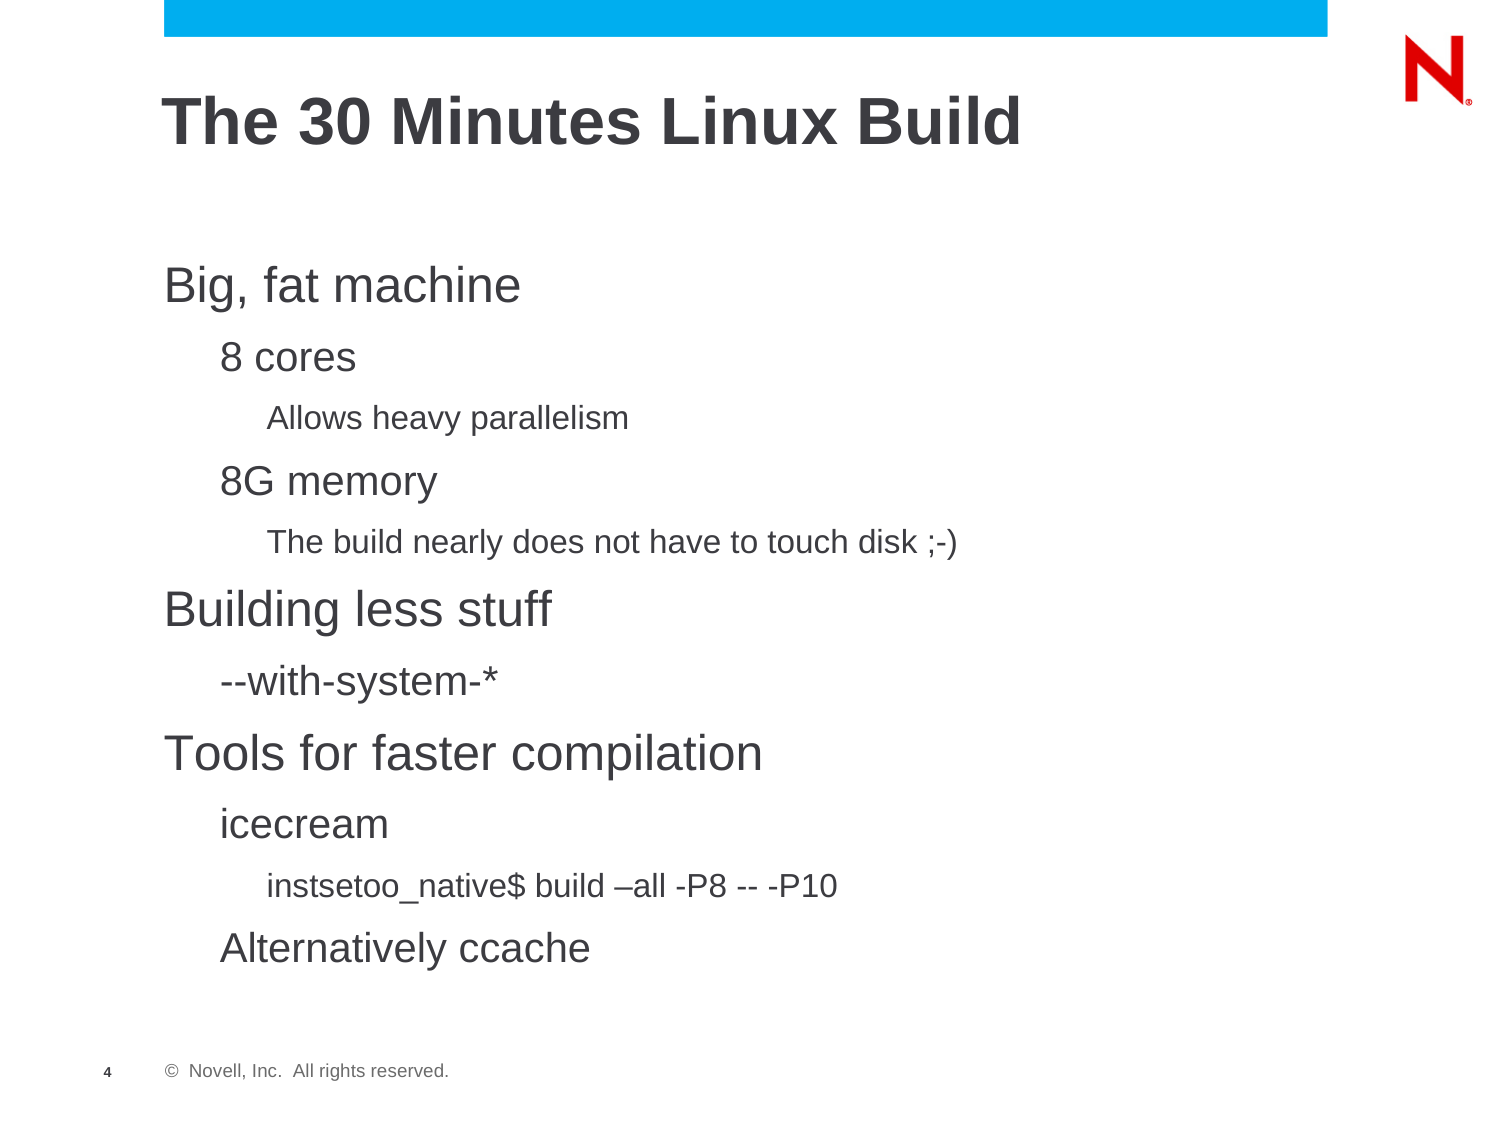

# The 30 Minutes Linux Build
Big, fat machine
8 cores
Allows heavy parallelism
8G memory
The build nearly does not have to touch disk ;-)
Building less stuff
--with-system-*
Tools for faster compilation
icecream
instsetoo_native$ build –all -P8 -- -P10
Alternatively ccache